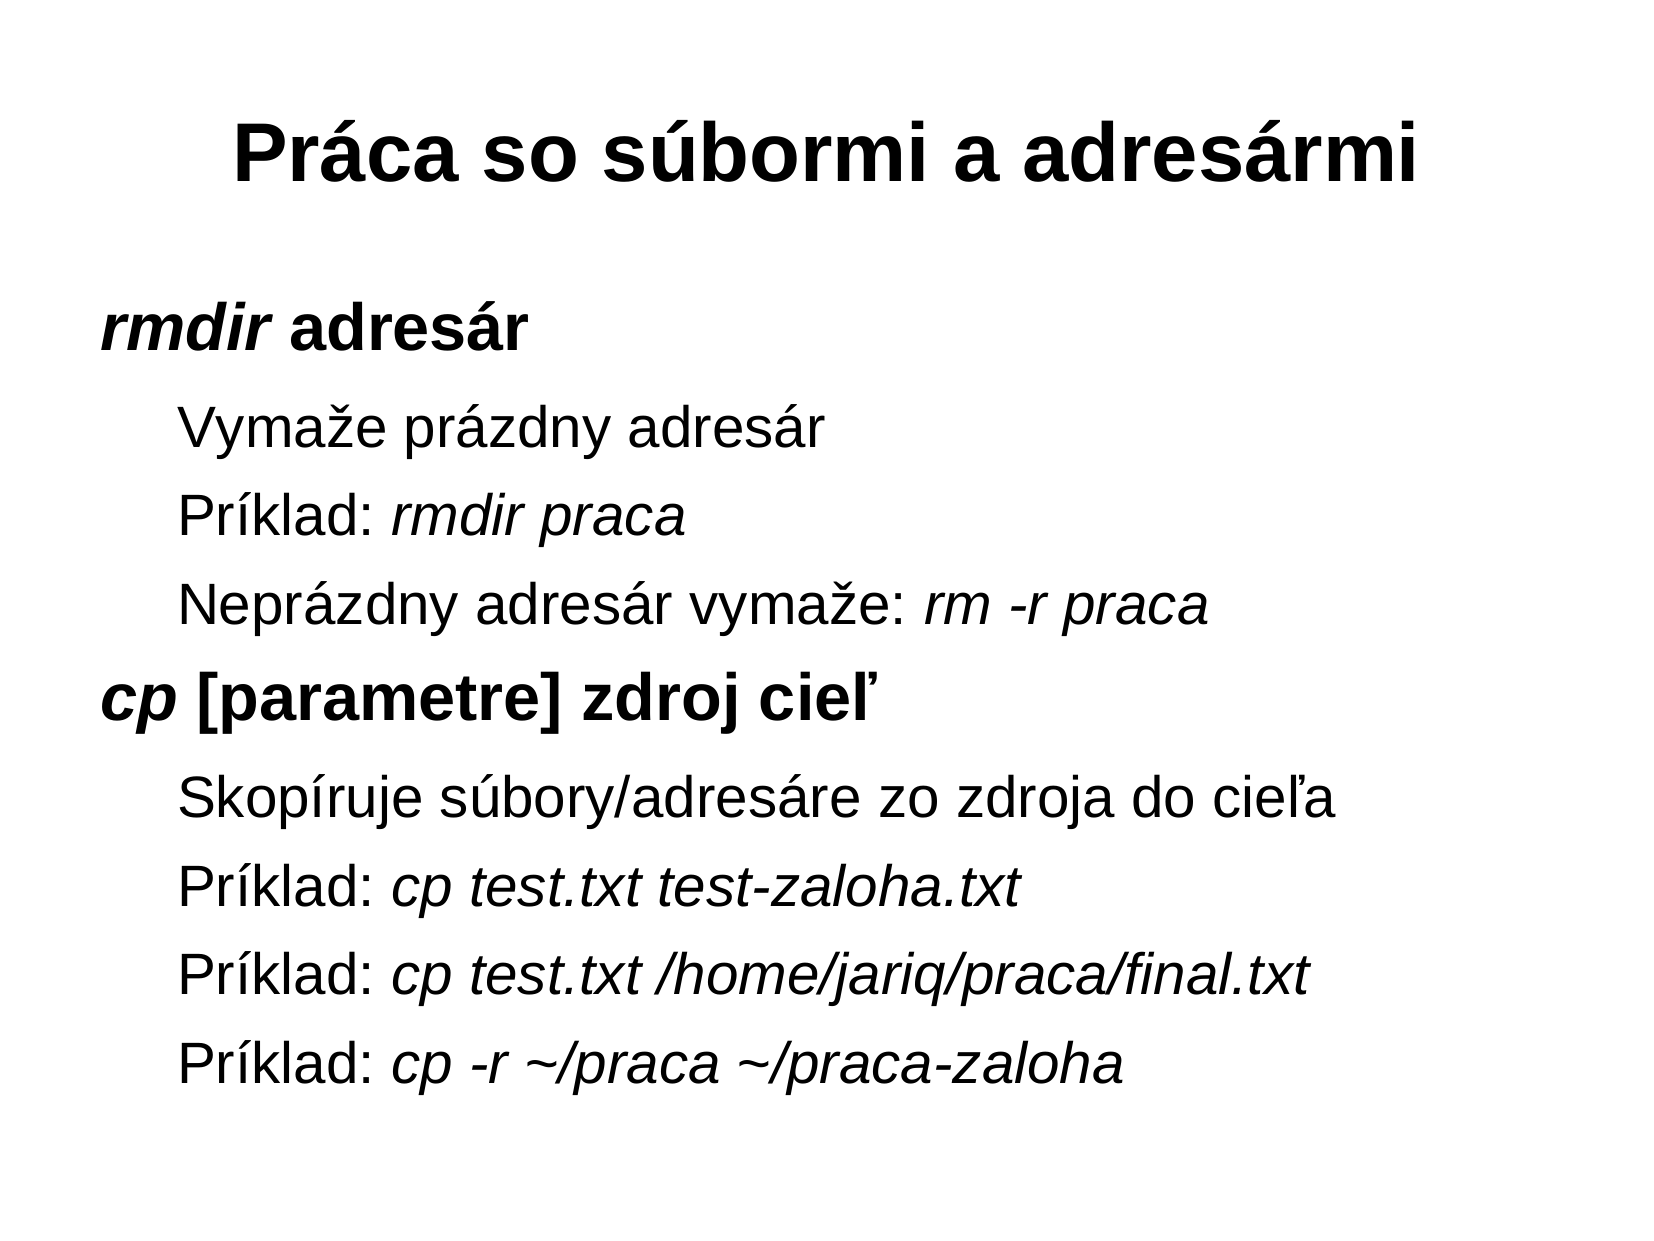

# Práca so súbormi a adresármi
rmdir adresár
Vymaže prázdny adresár
Príklad: rmdir praca
Neprázdny adresár vymaže: rm -r praca
cp [parametre] zdroj cieľ
Skopíruje súbory/adresáre zo zdroja do cieľa
Príklad: cp test.txt test-zaloha.txt
Príklad: cp test.txt /home/jariq/praca/final.txt
Príklad: cp -r ~/praca ~/praca-zaloha